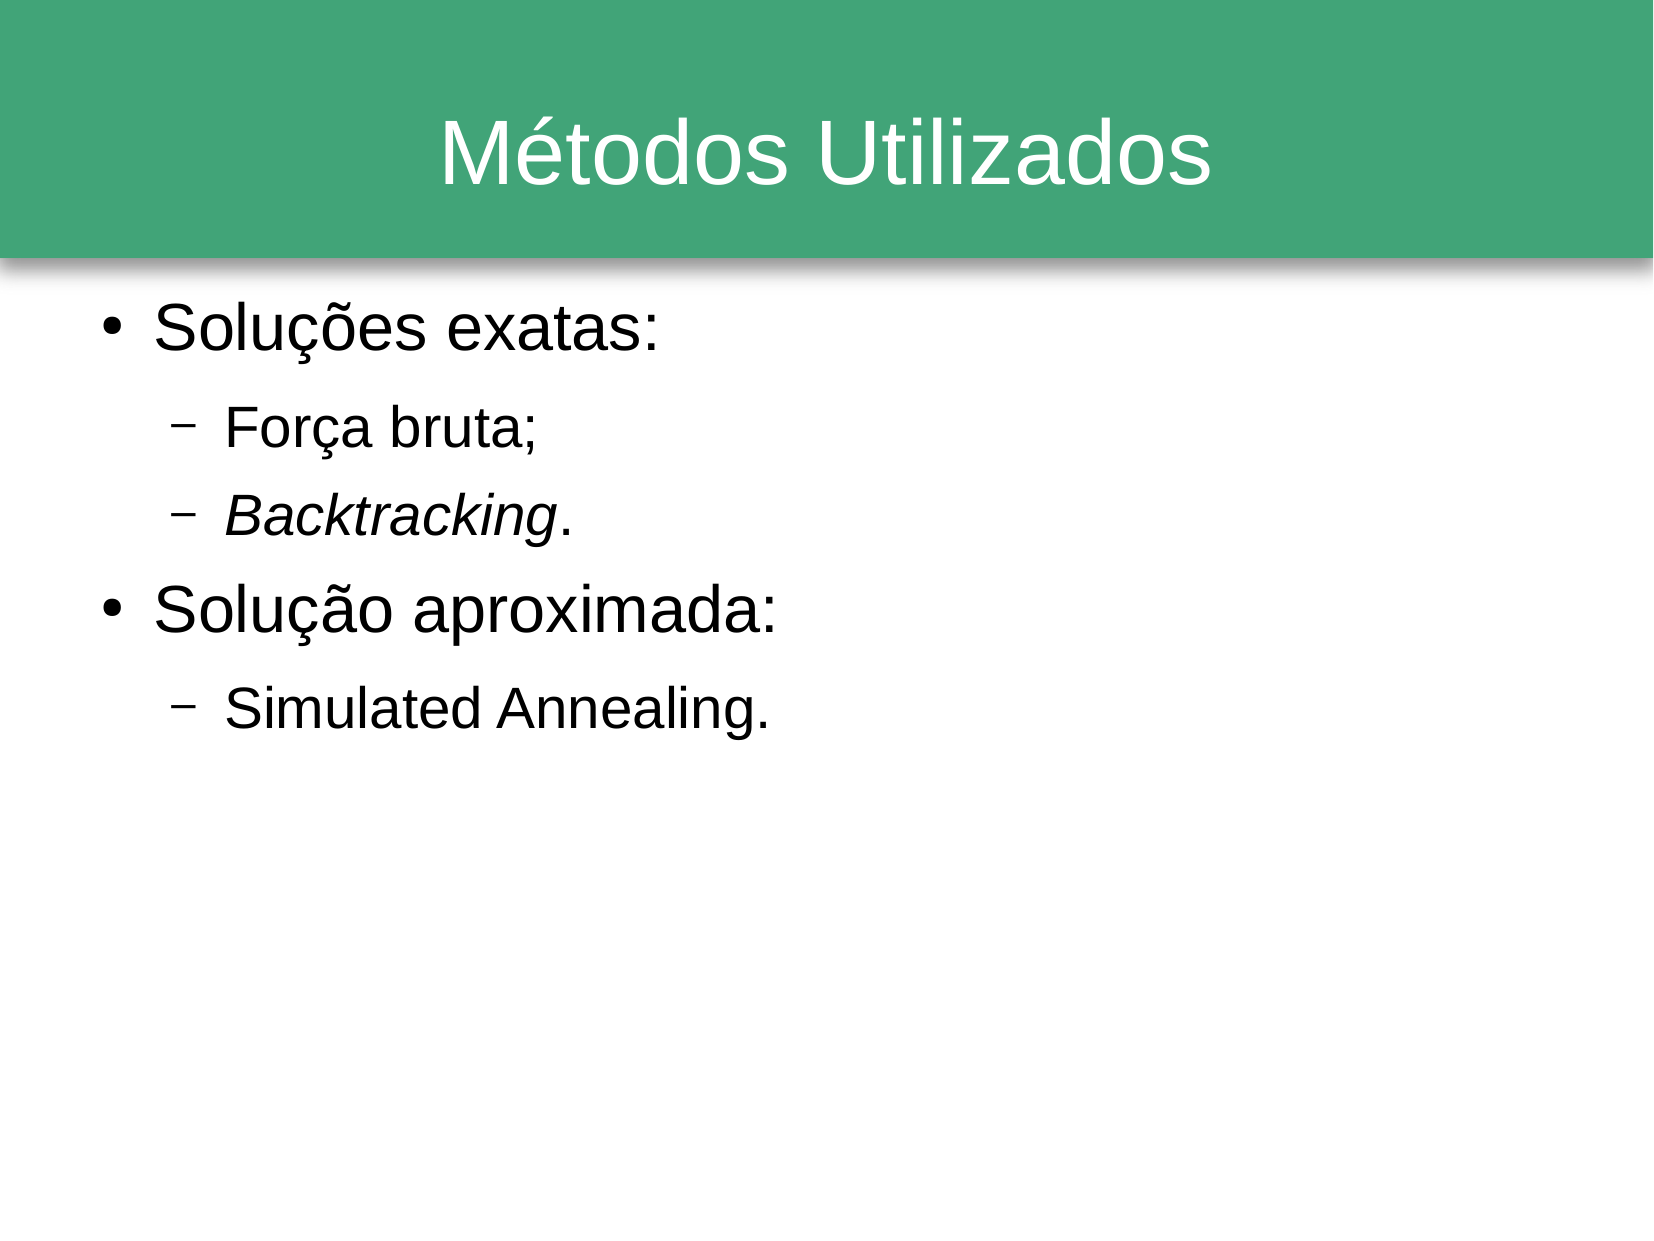

# Métodos Utilizados
Soluções exatas:
Força bruta;
Backtracking.
Solução aproximada:
Simulated Annealing.